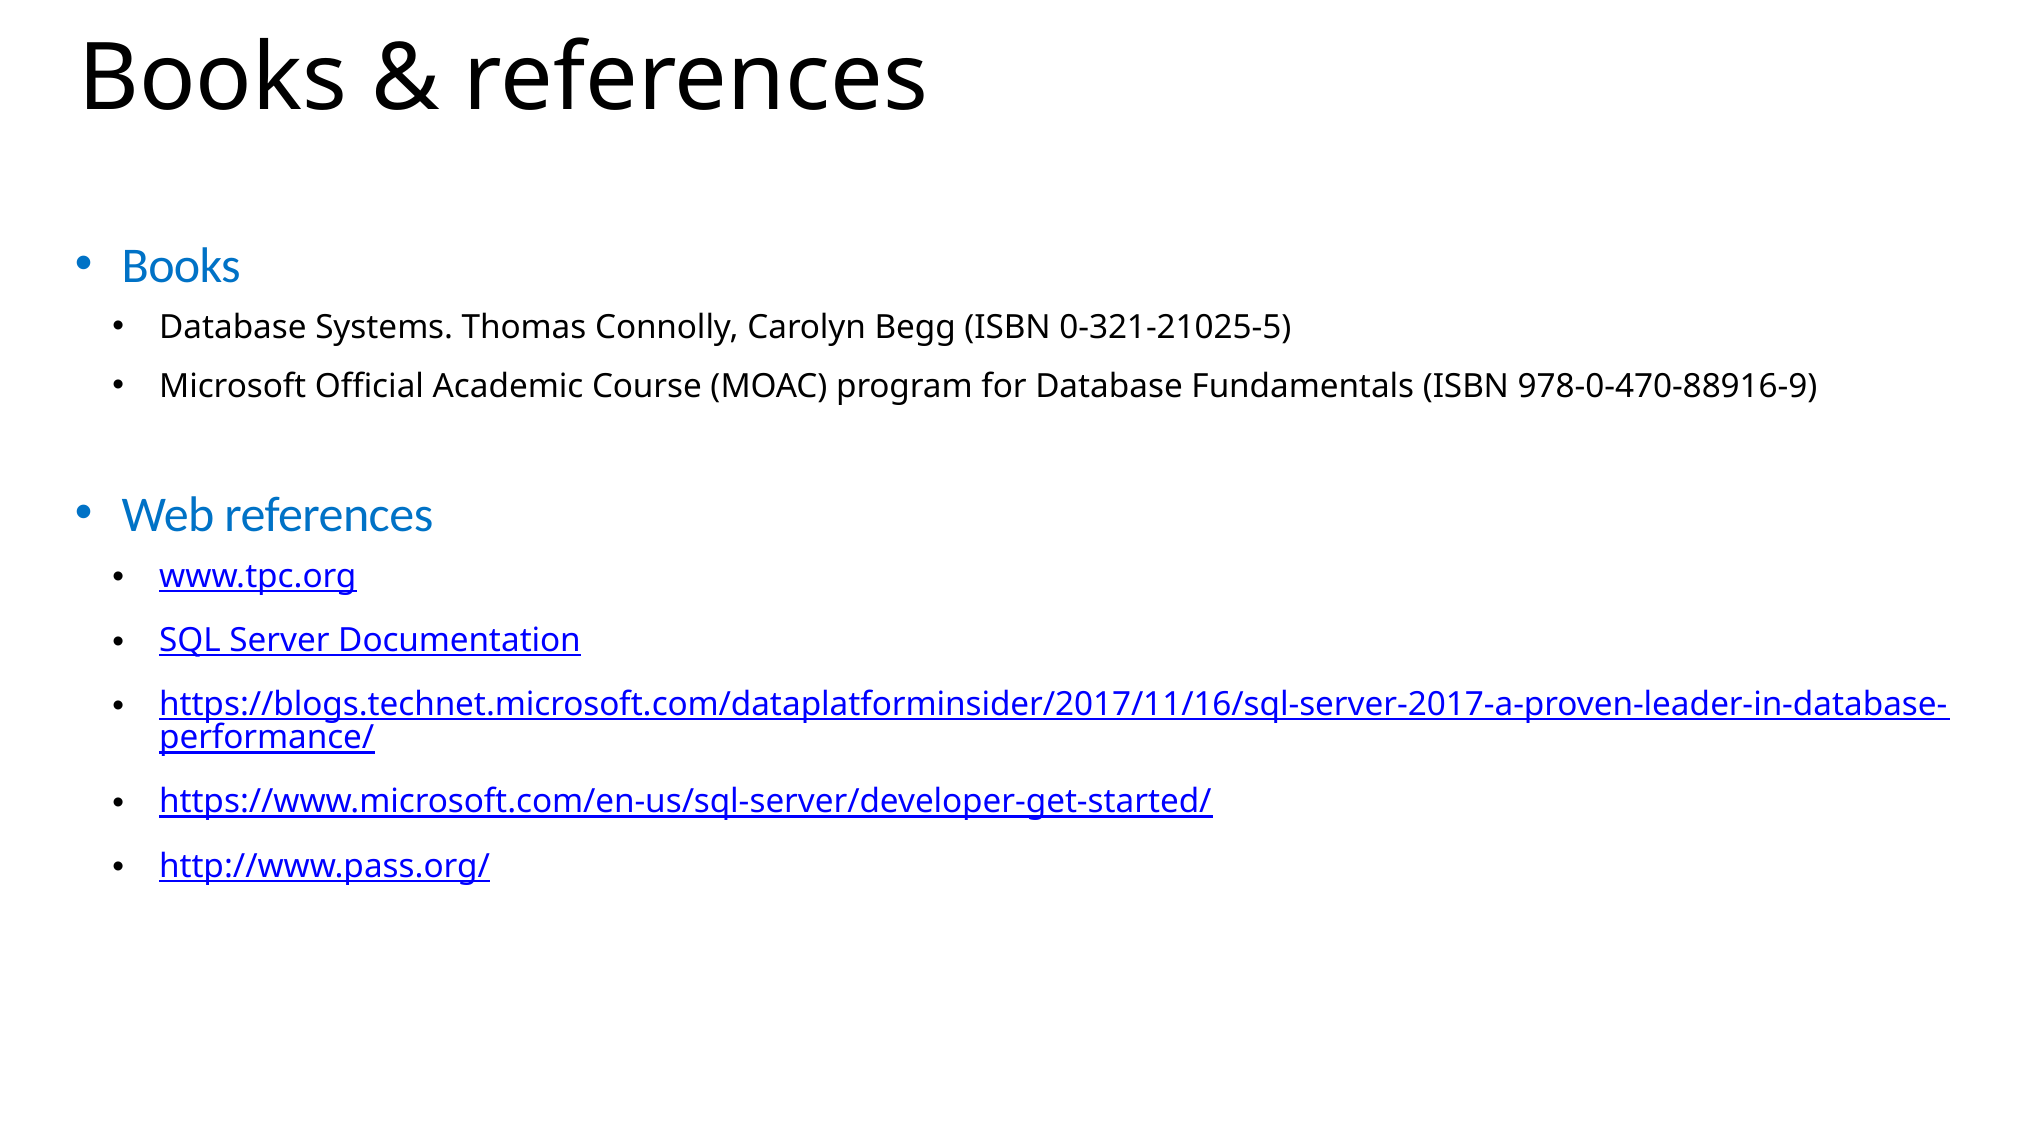

# Books & references
Books
Database Systems. Thomas Connolly, Carolyn Begg (ISBN 0-321-21025-5)
Microsoft Official Academic Course (MOAC) program for Database Fundamentals (ISBN 978-0-470-88916-9)
Web references
www.tpc.org
SQL Server Documentation
https://blogs.technet.microsoft.com/dataplatforminsider/2017/11/16/sql-server-2017-a-proven-leader-in-database-performance/
https://www.microsoft.com/en-us/sql-server/developer-get-started/
http://www.pass.org/